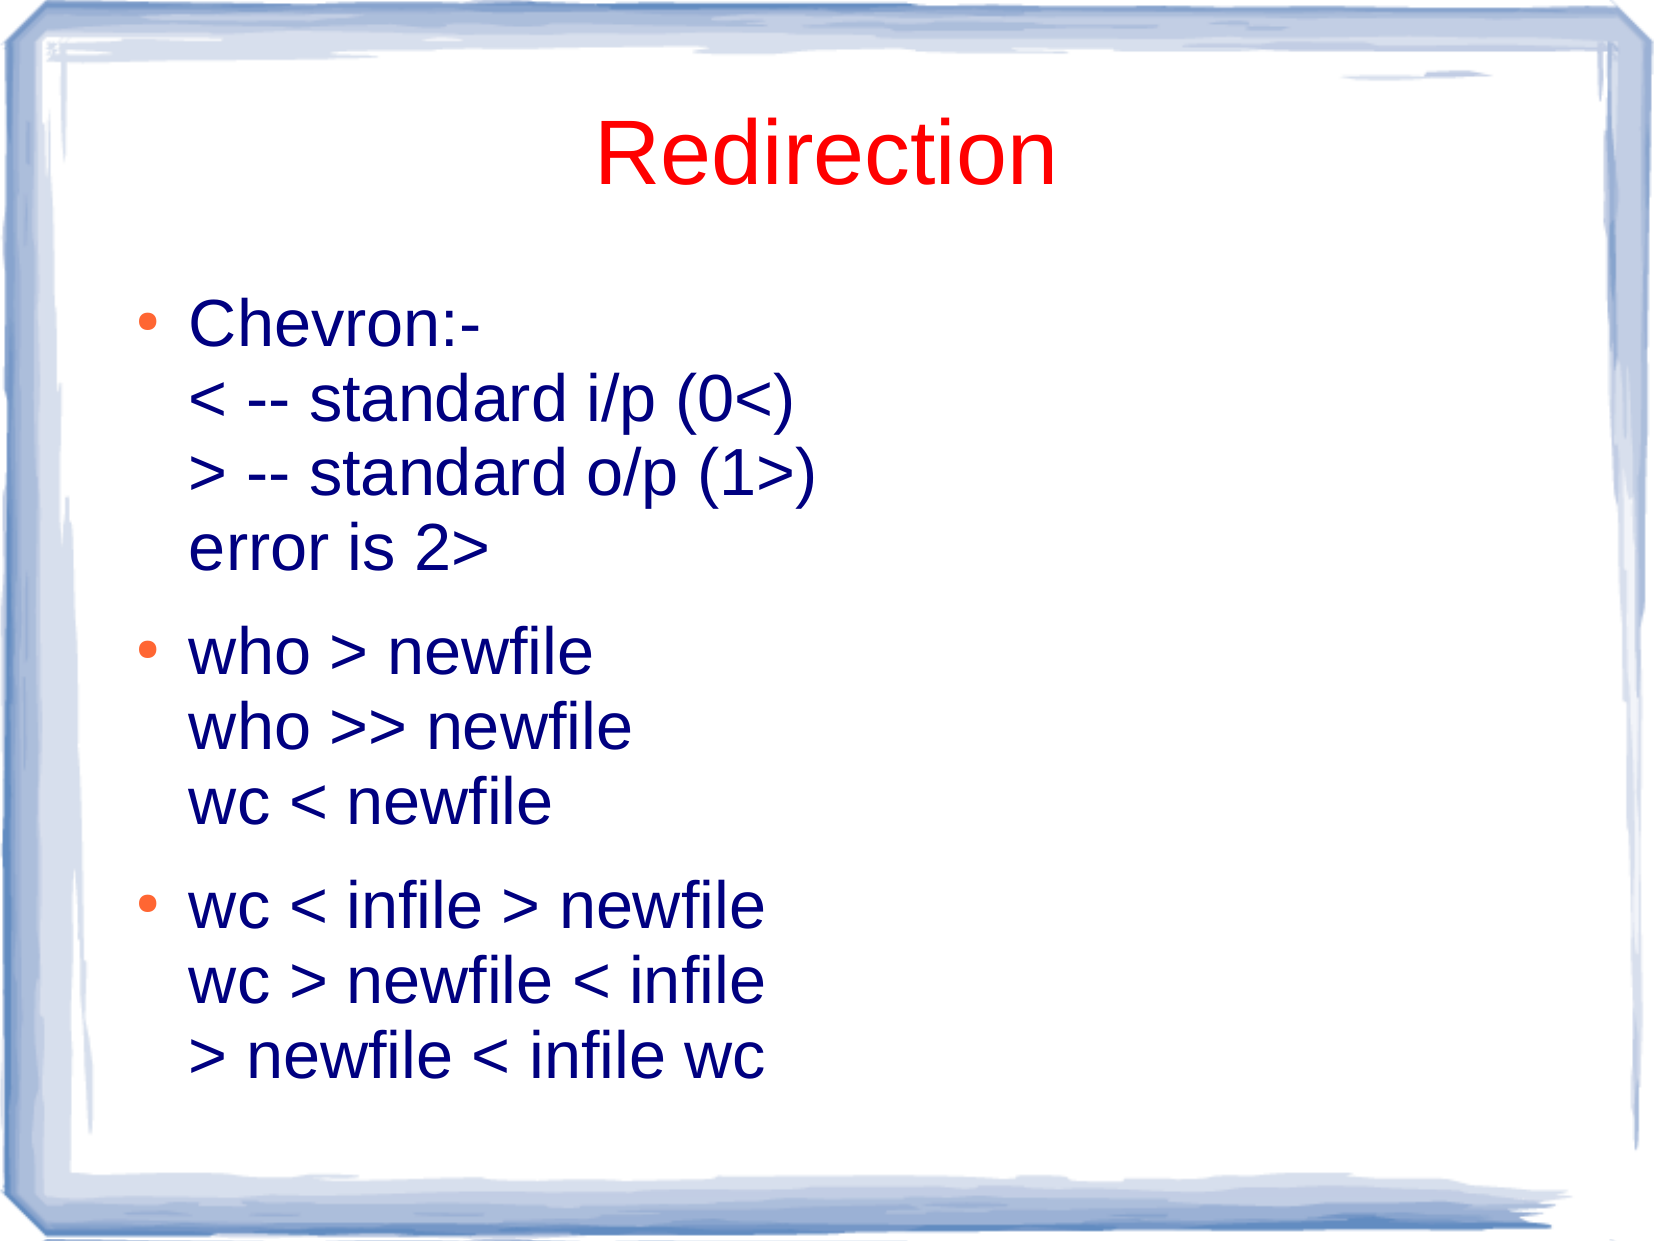

# Redirection
Chevron:- < -- standard i/p (0<) > -- standard o/p (1>) error is 2>
who > newfile who >> newfile wc < newfile
wc < infile > newfile wc > newfile < infile > newfile < infile wc